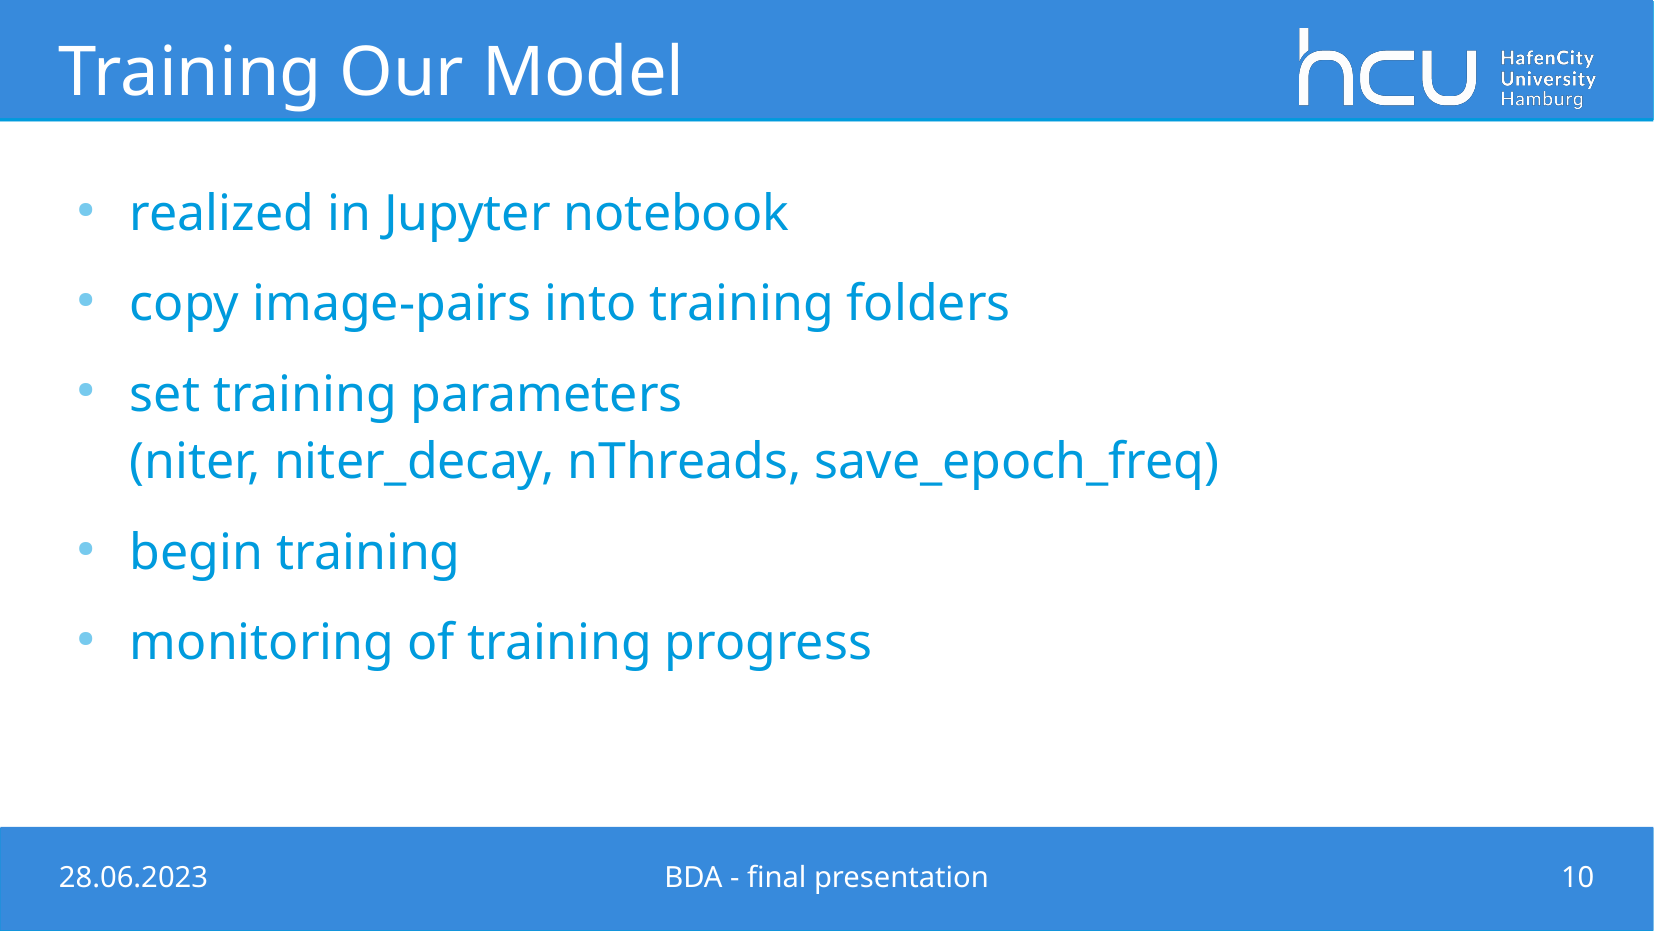

# Training Our Model
realized in Jupyter notebook
copy image-pairs into training folders
set training parameters
(niter, niter_decay, nThreads, save_epoch_freq)
begin training
monitoring of training progress
28.06.2023
BDA - final presentation
10